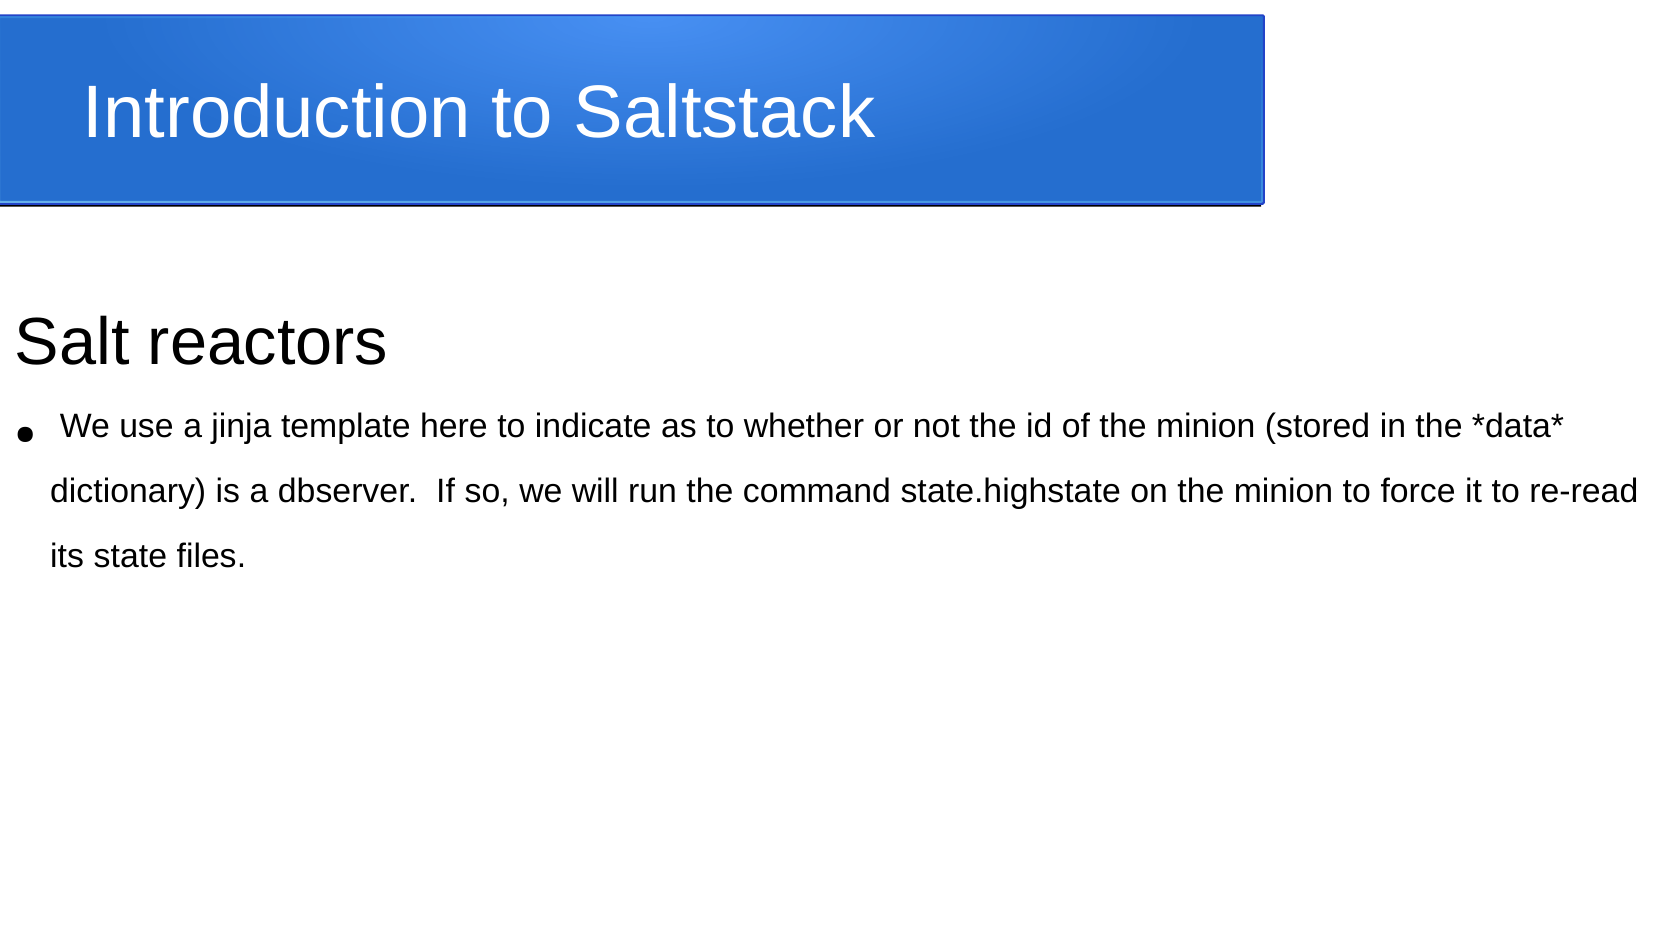

# Introduction to Saltstack
Salt reactors
 We use a jinja template here to indicate as to whether or not the id of the minion (stored in the *data* dictionary) is a dbserver. If so, we will run the command state.highstate on the minion to force it to re-read its state files.